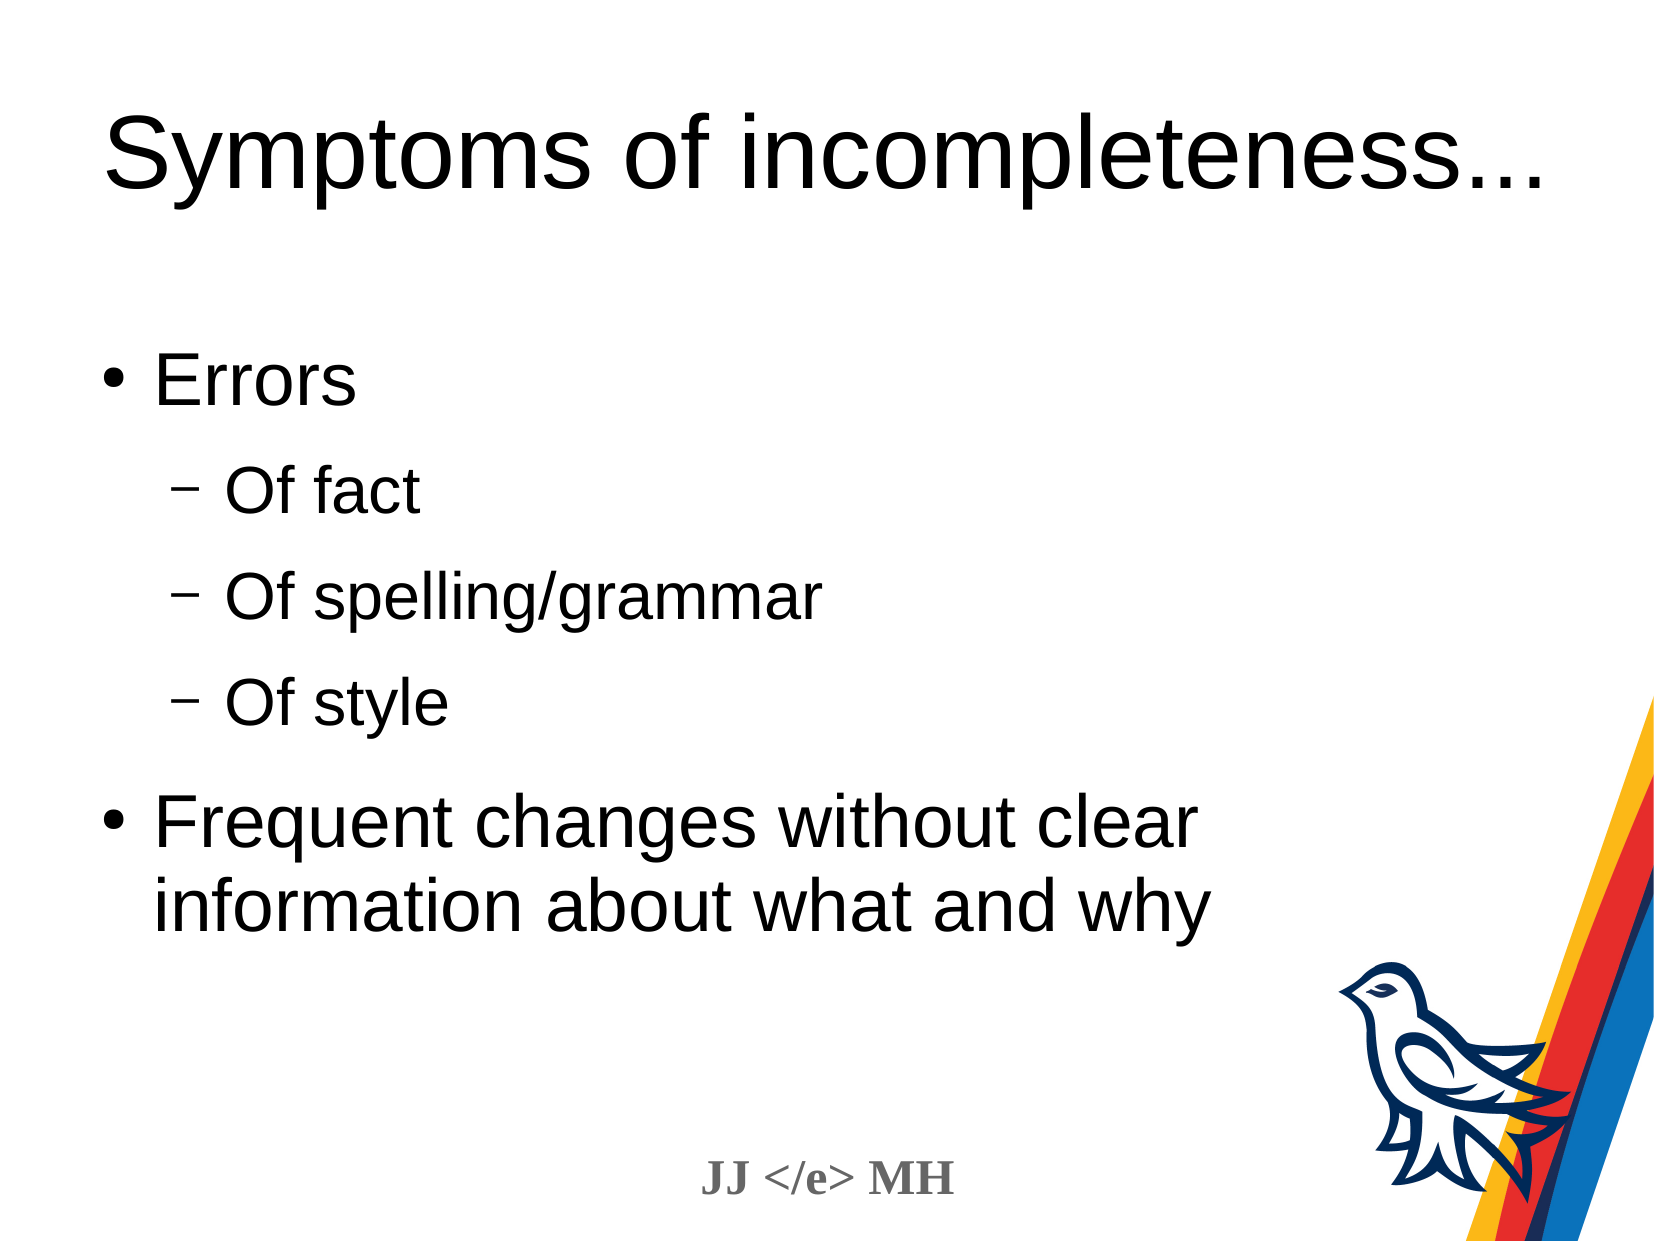

# Symptoms of incompleteness...
Errors
Of fact
Of spelling/grammar
Of style
Frequent changes without clear information about what and why